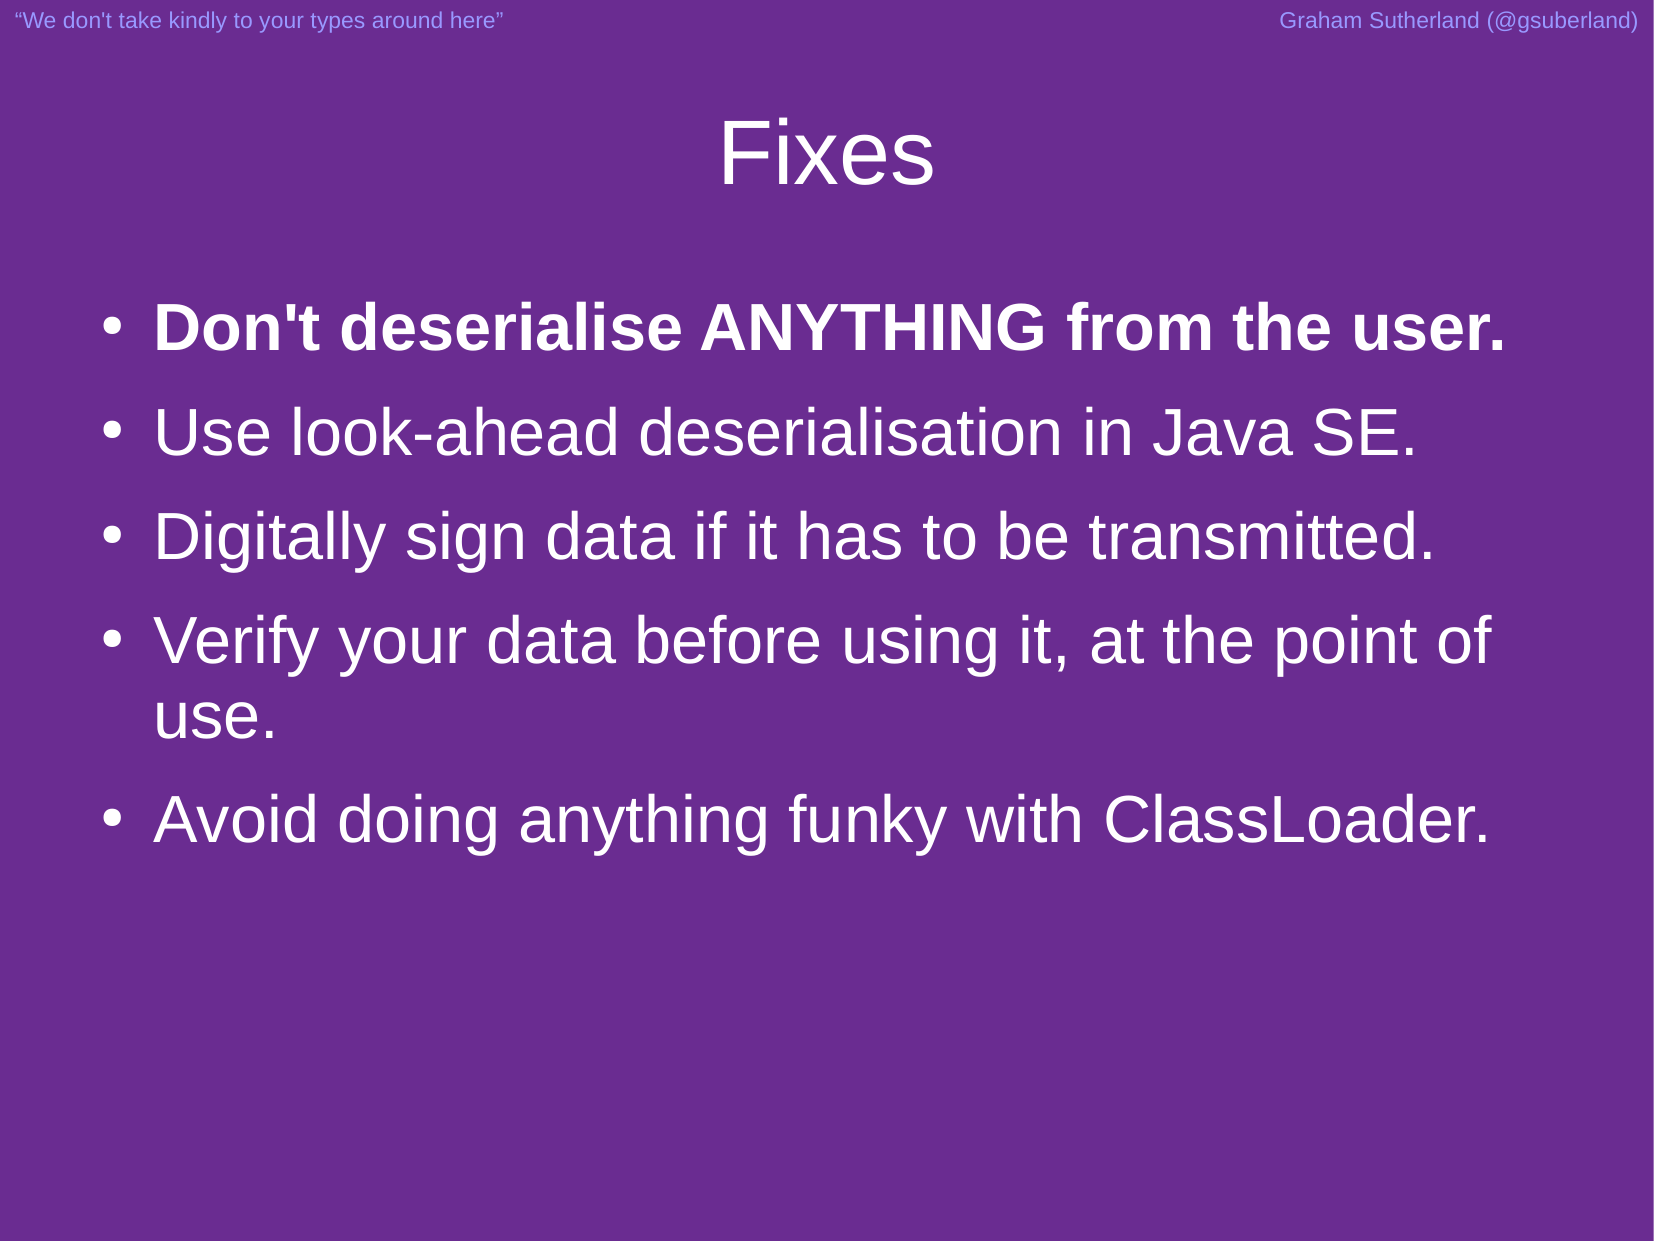

# Fixes
Don't deserialise ANYTHING from the user.
Use look-ahead deserialisation in Java SE.
Digitally sign data if it has to be transmitted.
Verify your data before using it, at the point of use.
Avoid doing anything funky with ClassLoader.